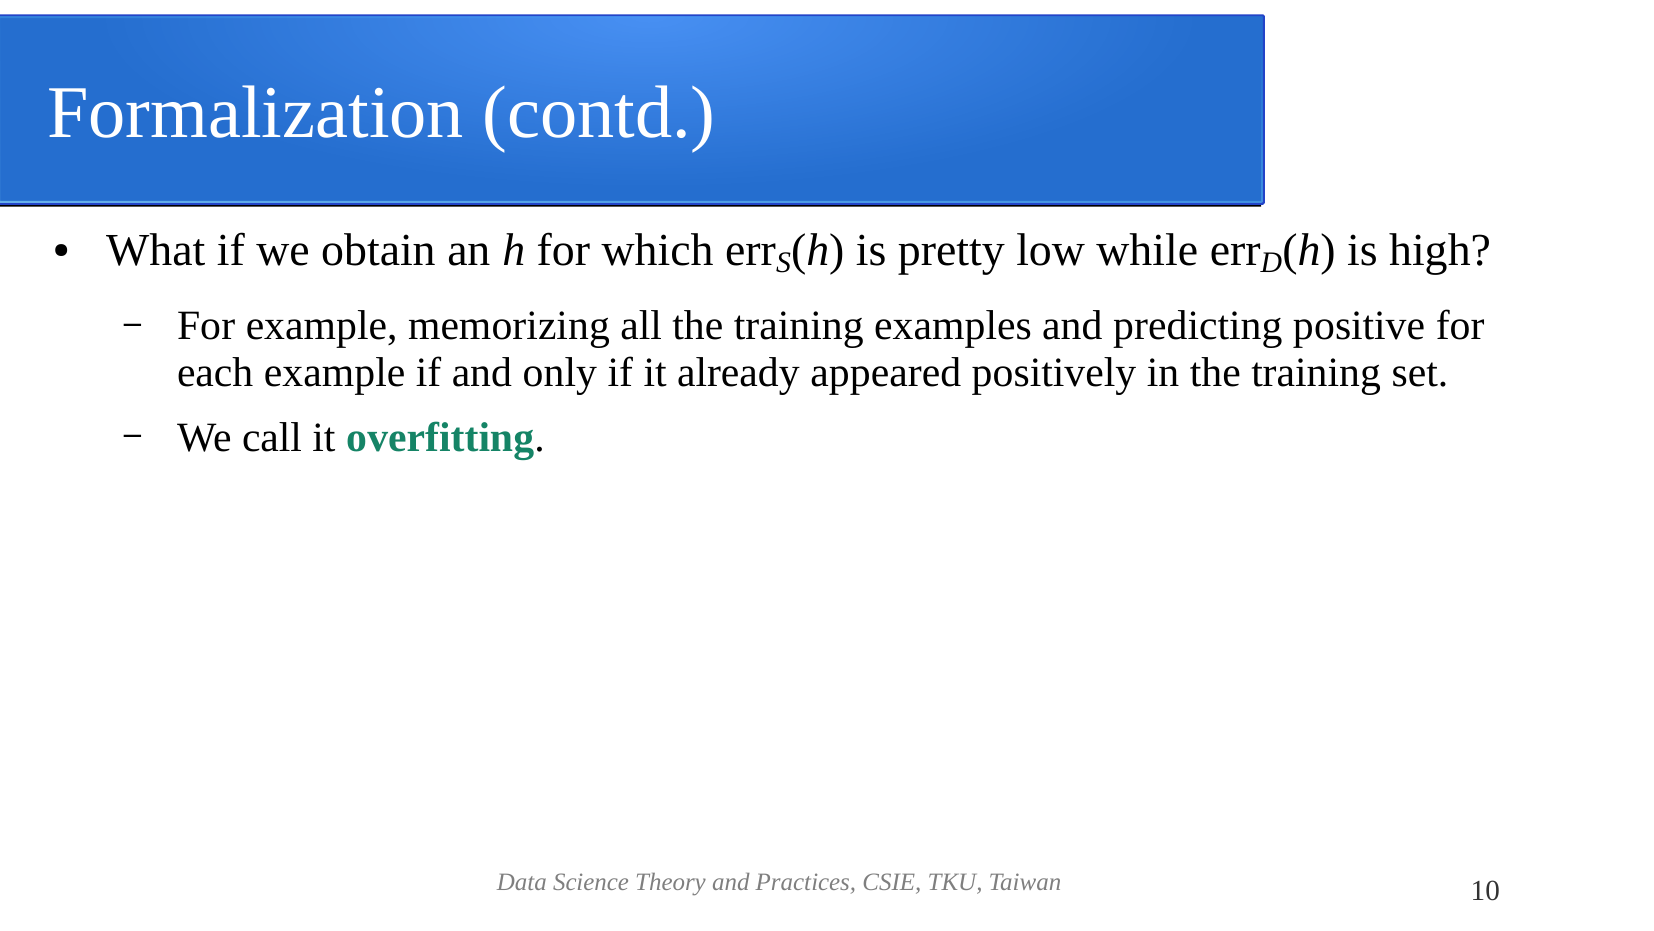

# Formalization (contd.)
What if we obtain an h for which errS(h) is pretty low while errD(h) is high?
For example, memorizing all the training examples and predicting positive for each example if and only if it already appeared positively in the training set.
We call it overfitting.
Data Science Theory and Practices, CSIE, TKU, Taiwan
10